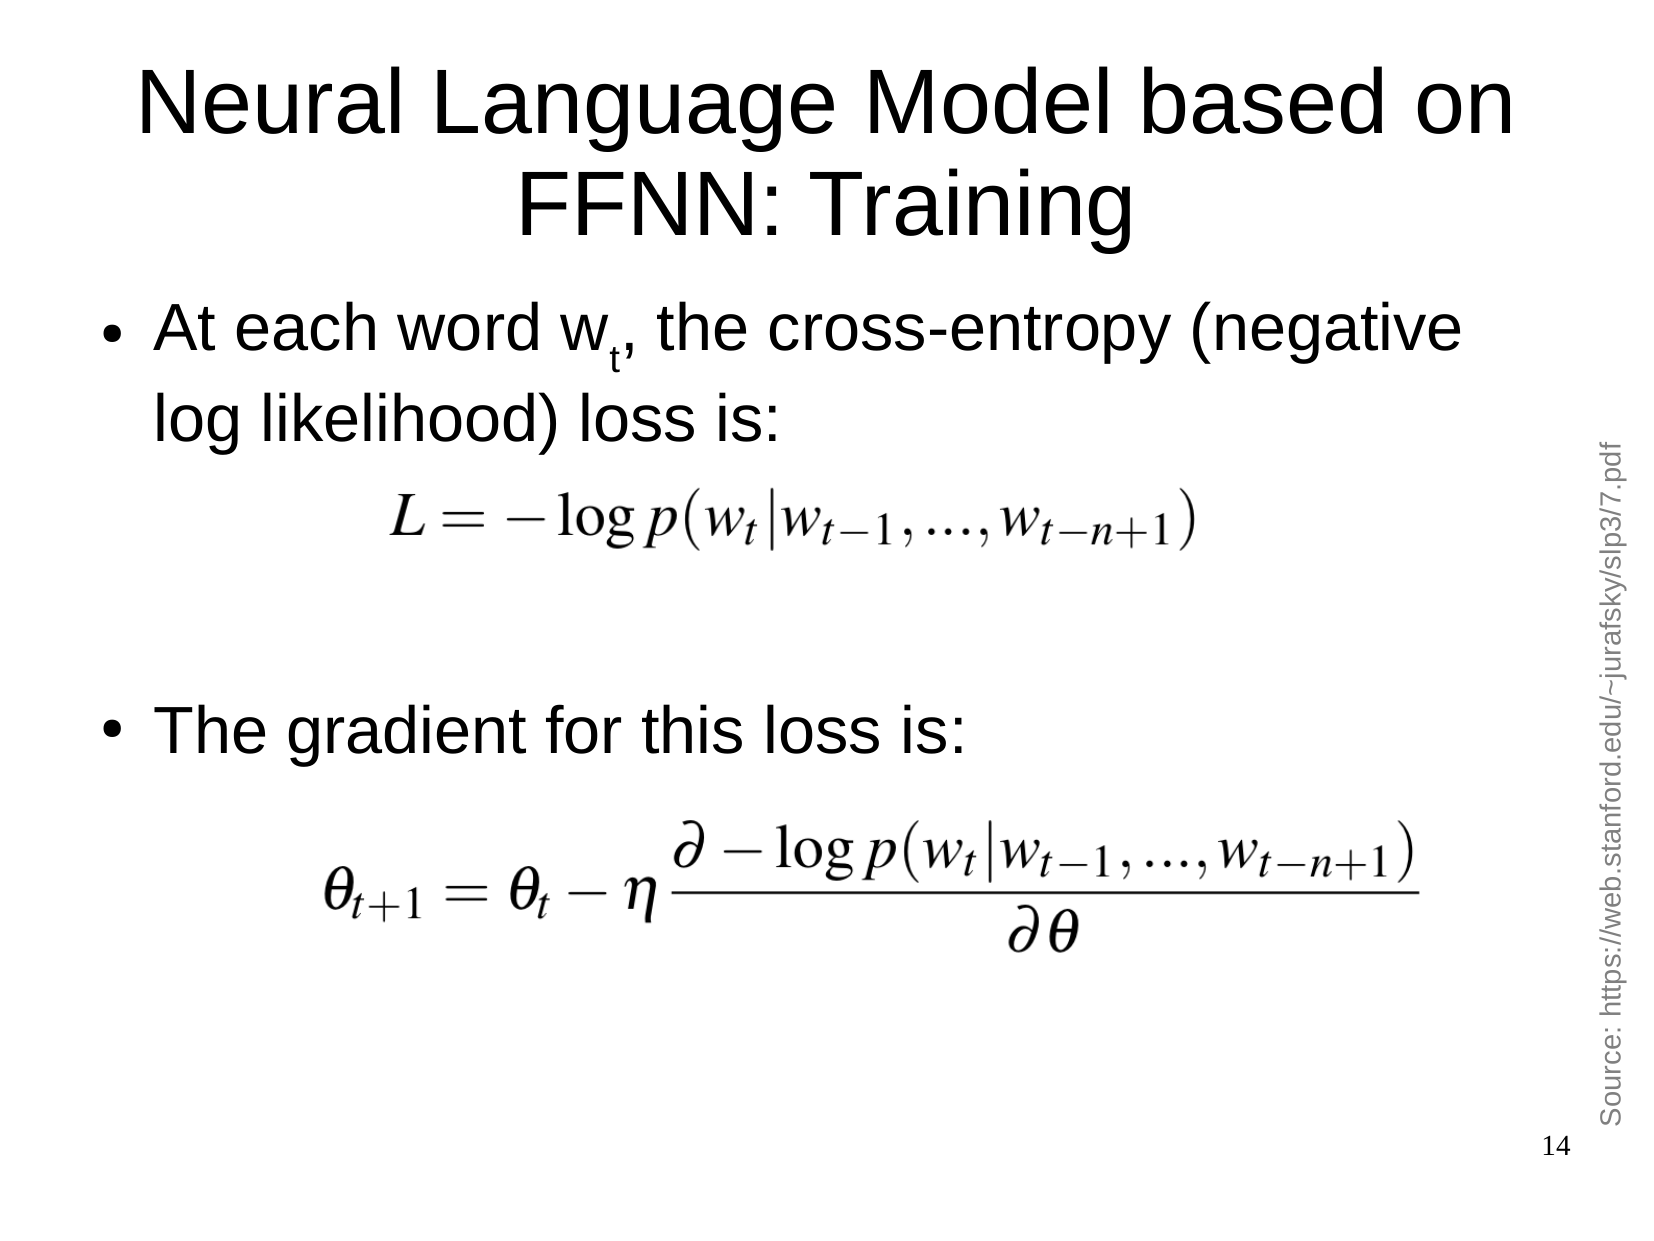

# Neural Language Model based on FFNN: Training
At each word wt, the cross-entropy (negative log likelihood) loss is:
The gradient for this loss is:
Source: https://web.stanford.edu/~jurafsky/slp3/7.pdf
14